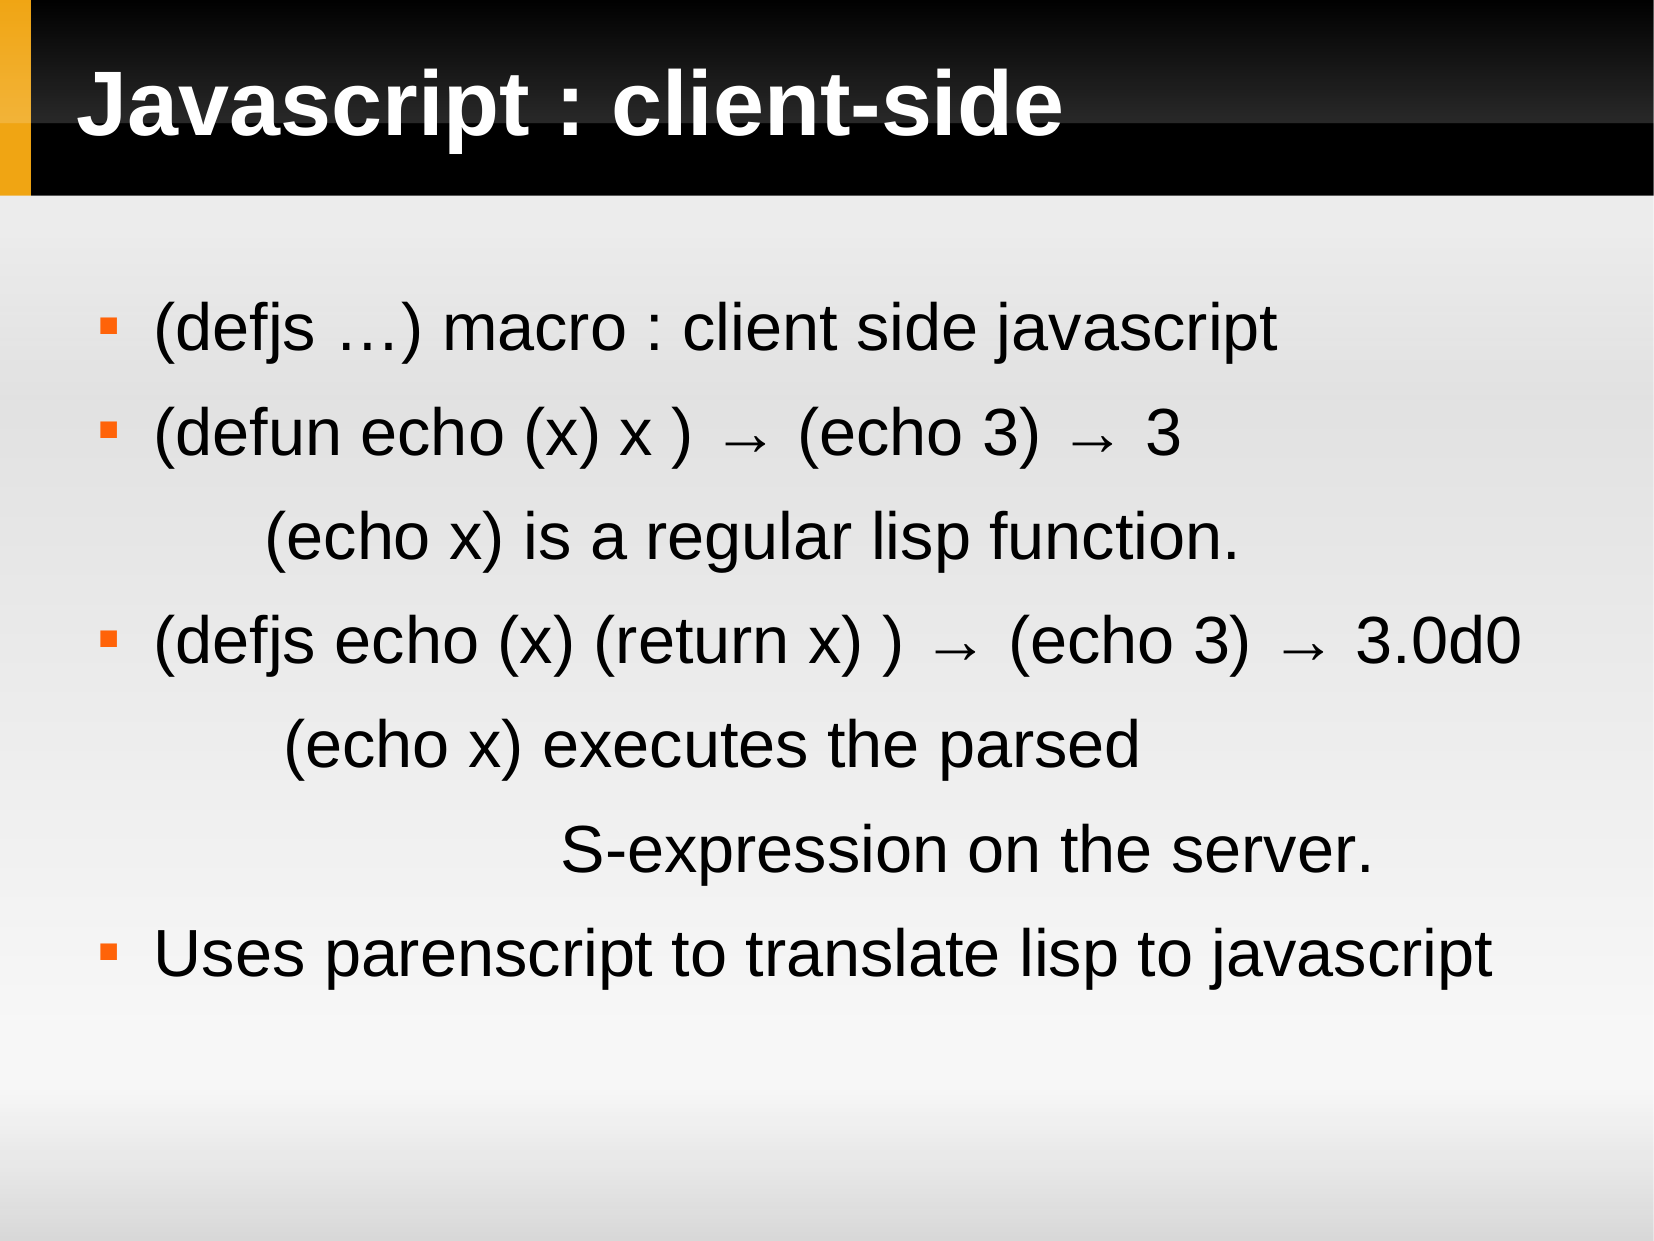

# Javascript : client-side
(defjs …) macro : client side javascript
(defun echo (x) x ) → (echo 3) → 3
 (echo x) is a regular lisp function.
(defjs echo (x) (return x) ) → (echo 3) → 3.0d0
 (echo x) executes the parsed
 S-expression on the server.
Uses parenscript to translate lisp to javascript